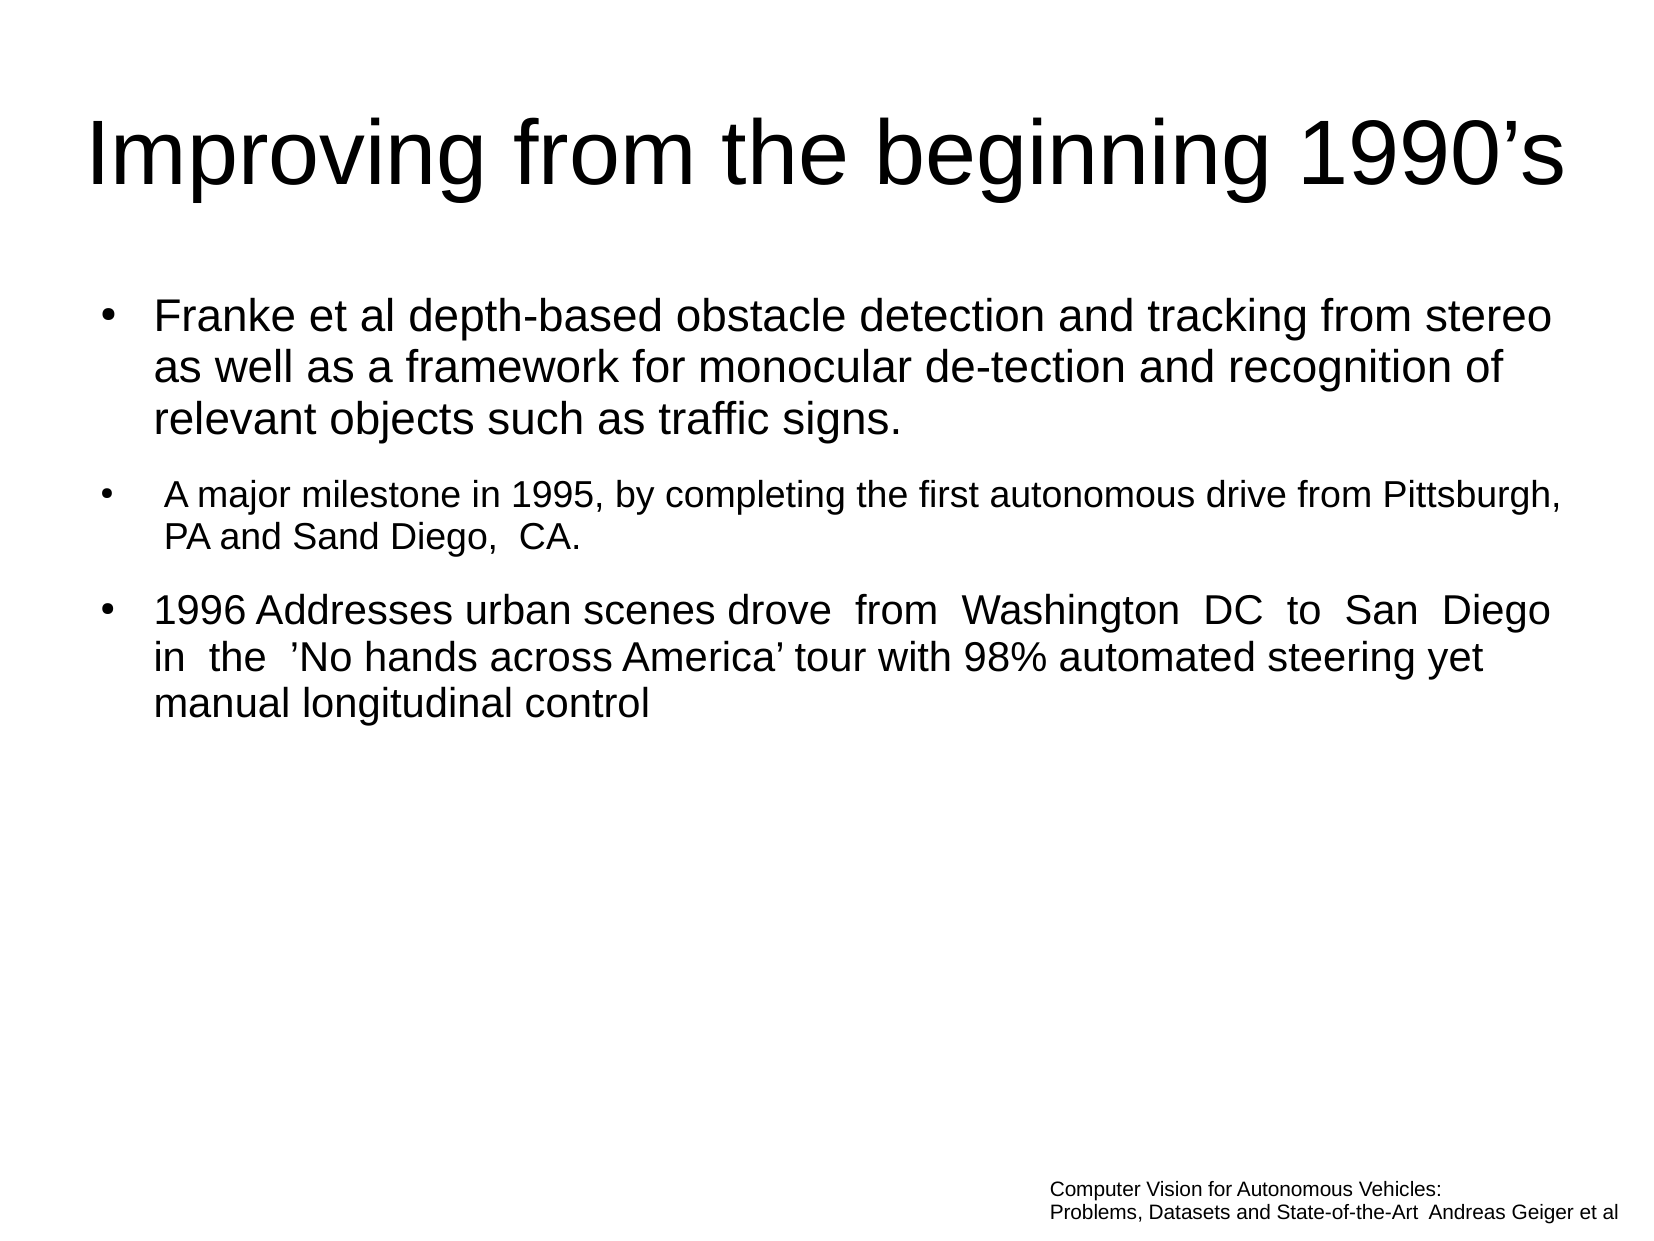

# Improving from the beginning 1990’s
Franke et al depth-based obstacle detection and tracking from stereo as well as a framework for monocular de-tection and recognition of relevant objects such as traffic signs.
 A major milestone in 1995, by completing the first autonomous drive from Pittsburgh, PA and Sand Diego, CA.
1996 Addresses urban scenes drove from Washington DC to San Diego in the ’No hands across America’ tour with 98% automated steering yet manual longitudinal control
Computer Vision for Autonomous Vehicles:
Problems, Datasets and State-of-the-Art Andreas Geiger et al